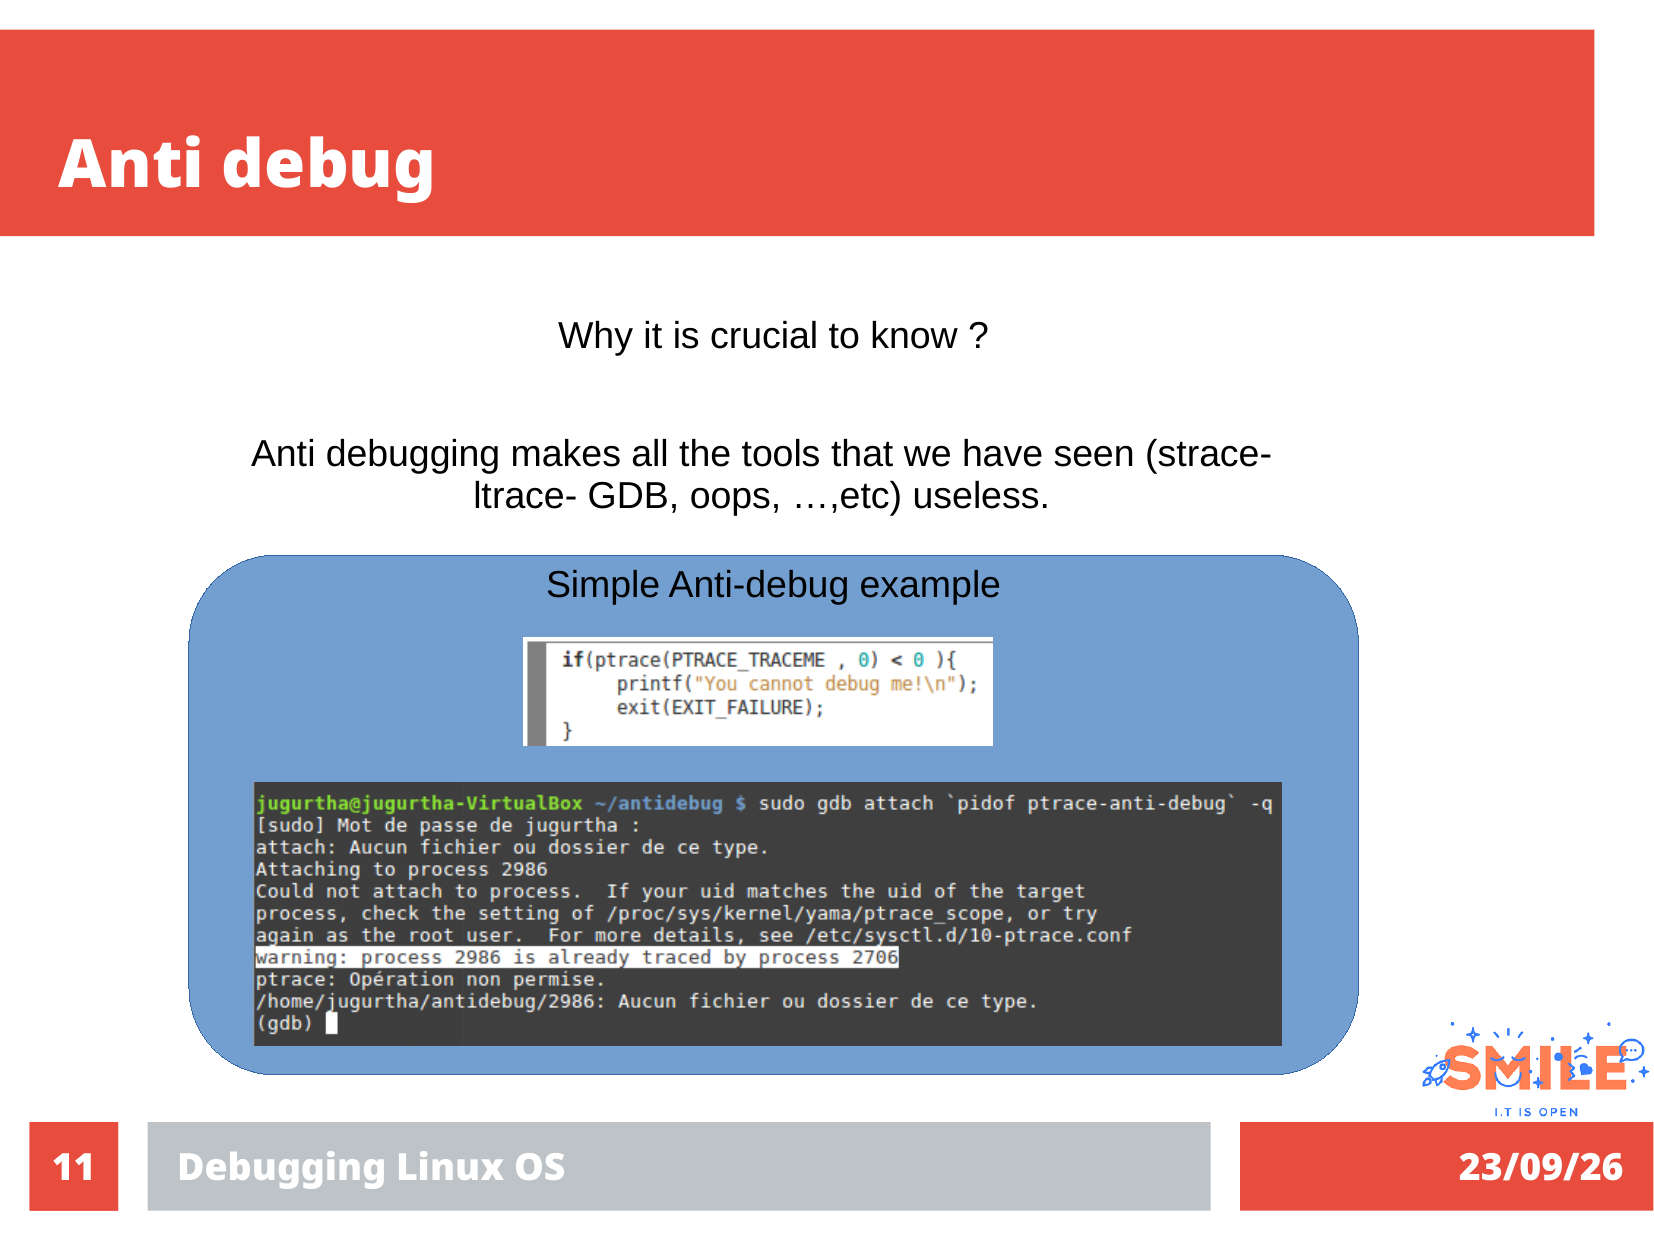

# Anti debug
Why it is crucial to know ?
Anti debugging makes all the tools that we have seen (strace- ltrace- GDB, oops, …,etc) useless.
Simple Anti-debug example
11
Debugging Linux OS